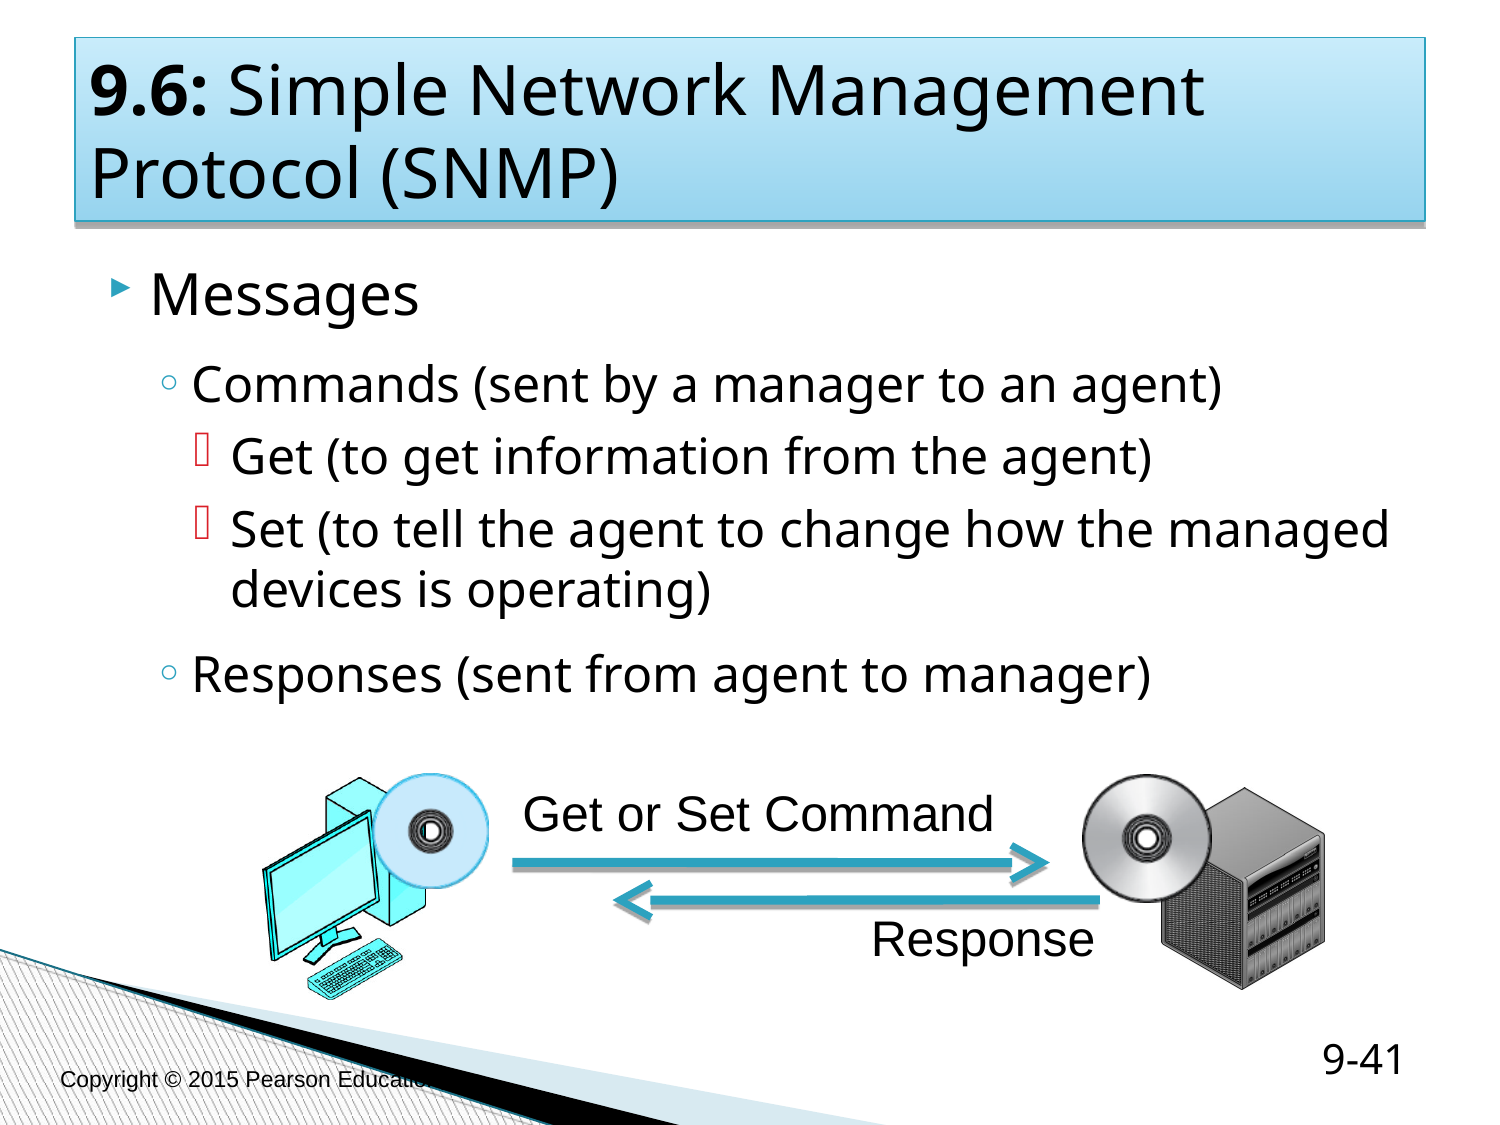

9.6: Simple Network Management Protocol (SNMP)
# Messages
Commands (sent by a manager to an agent)
Get (to get information from the agent)
Set (to tell the agent to change how the managed devices is operating)
Responses (sent from agent to manager)
Get or Set Command
Response
Copyright © 2015 Pearson Education, Inc.